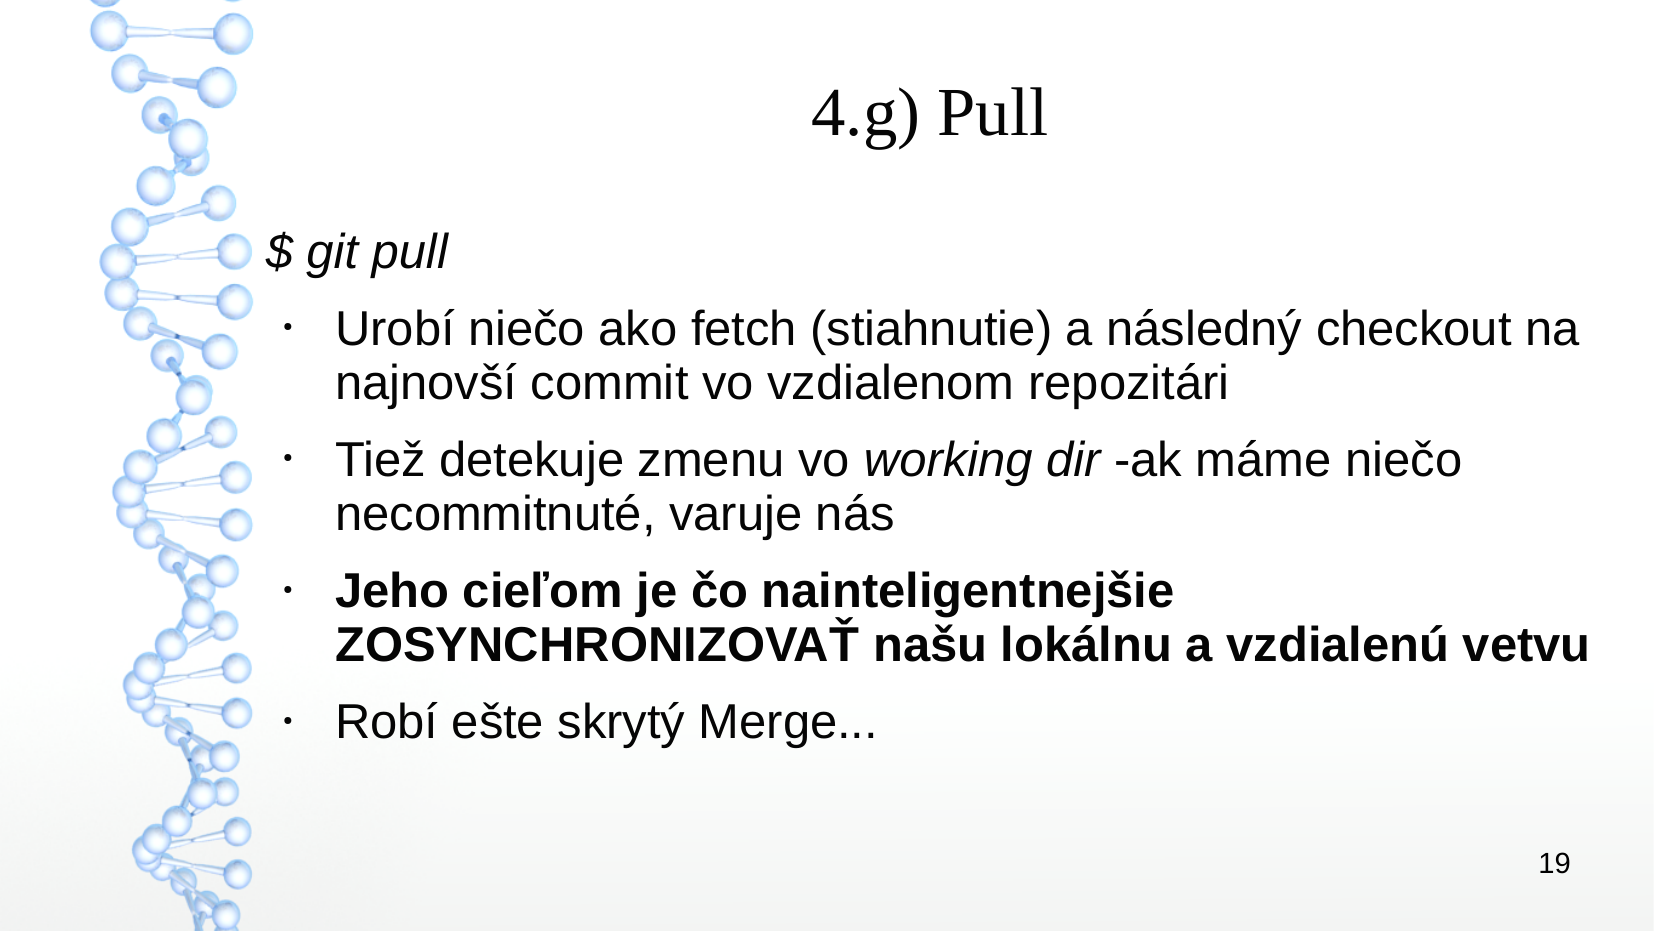

# 4.g) Pull
$ git pull
Urobí niečo ako fetch (stiahnutie) a následný checkout na najnovší commit vo vzdialenom repozitári
Tiež detekuje zmenu vo working dir -ak máme niečo necommitnuté, varuje nás
Jeho cieľom je čo nainteligentnejšie ZOSYNCHRONIZOVAŤ našu lokálnu a vzdialenú vetvu
Robí ešte skrytý Merge...
19